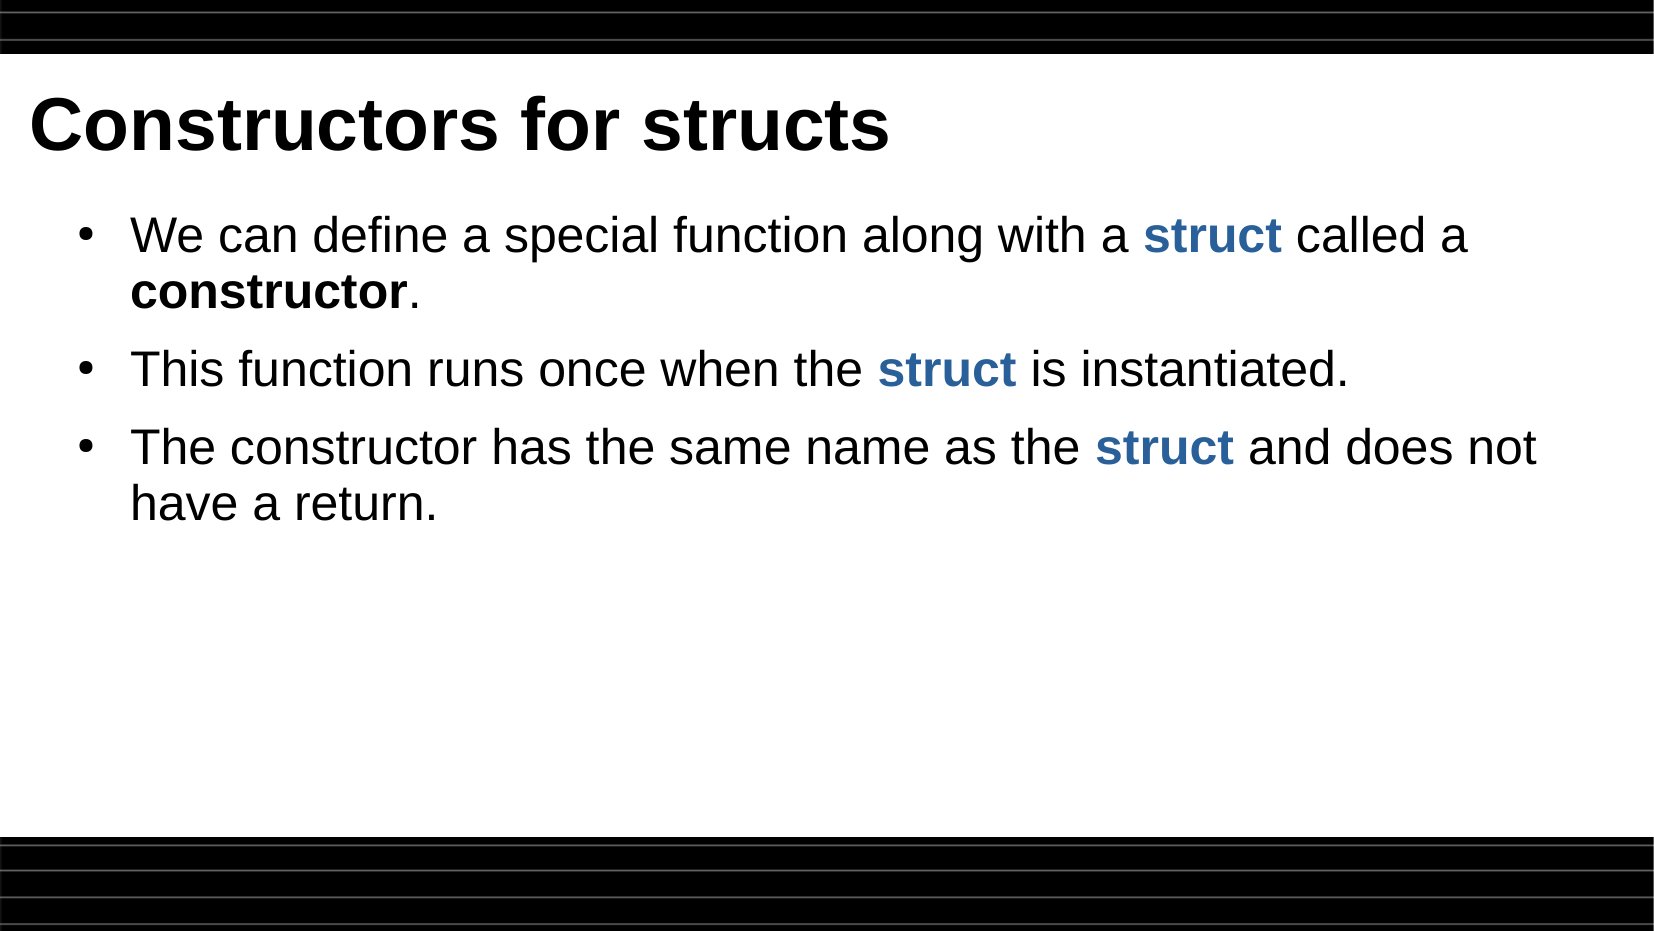

Constructors for structs
# We can define a special function along with a struct called a constructor.
This function runs once when the struct is instantiated.
The constructor has the same name as the struct and does not have a return.